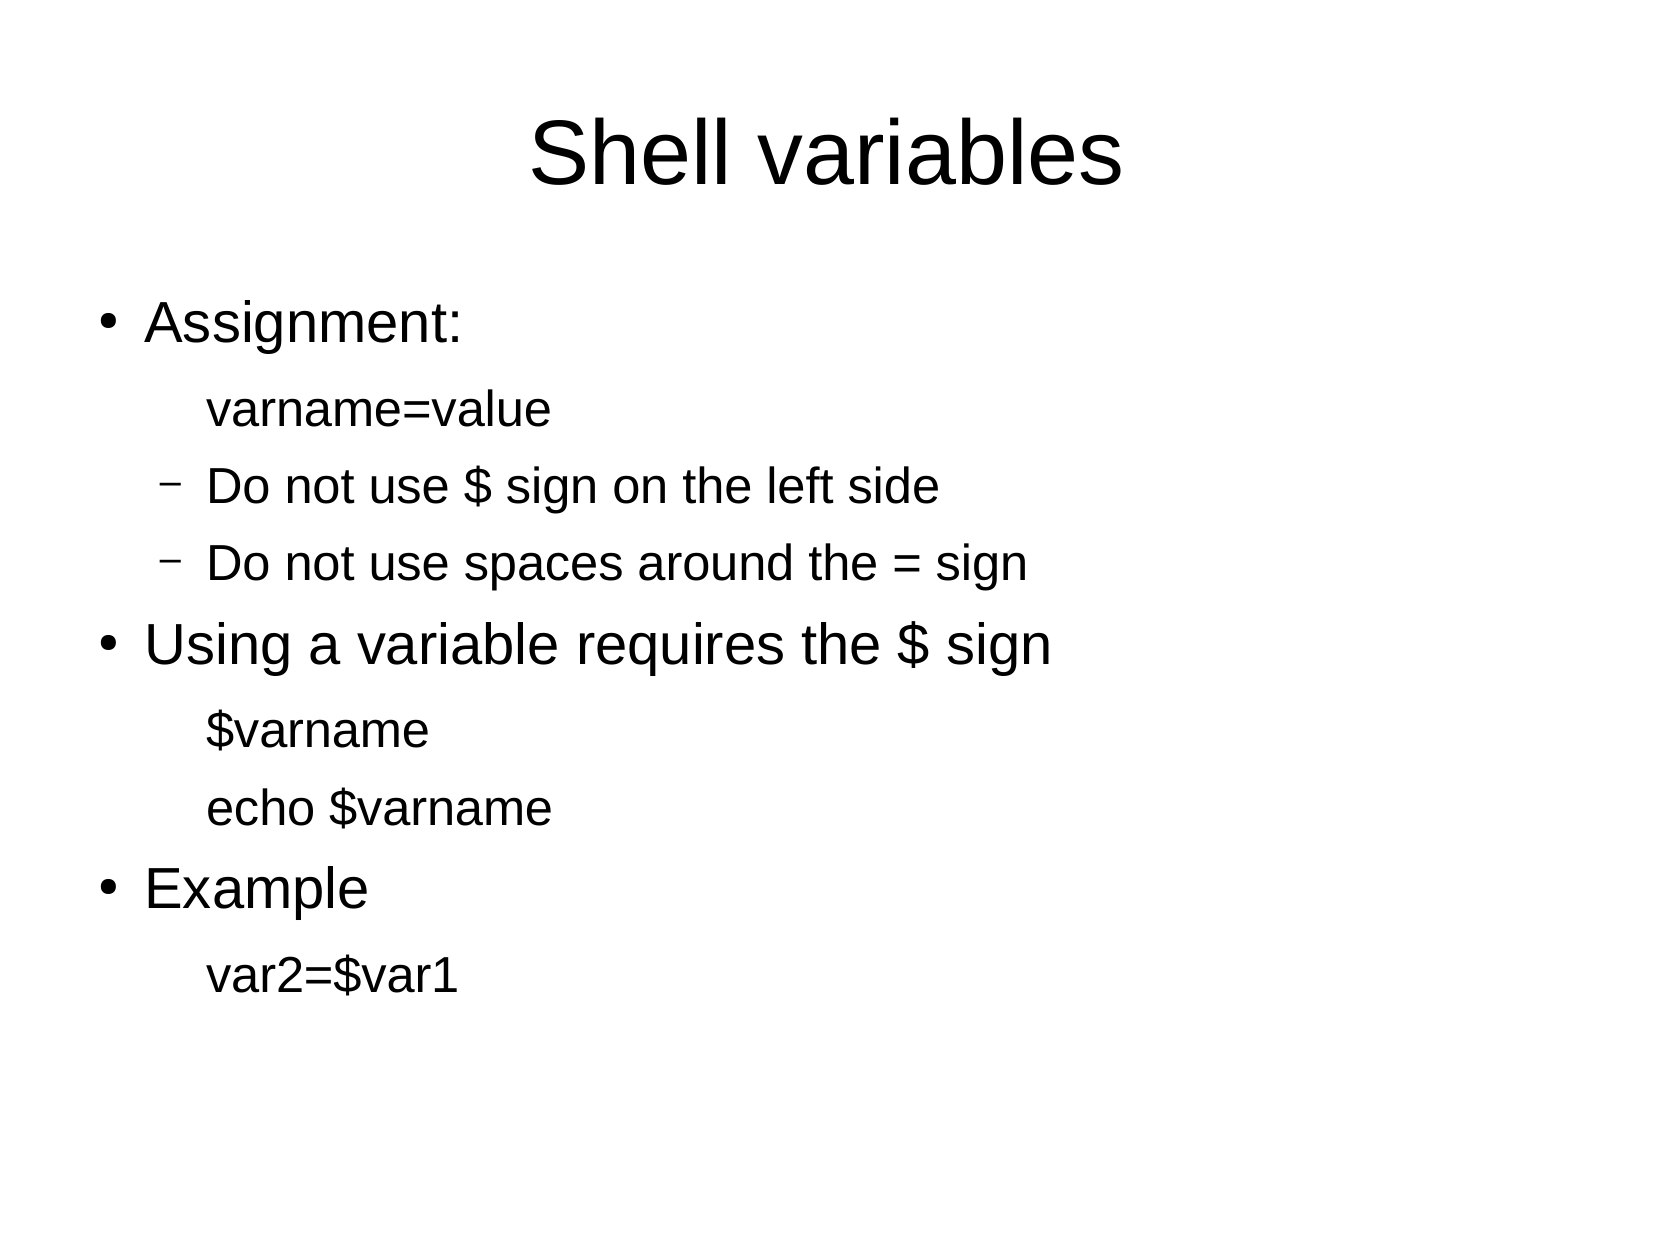

# Shell variables
Assignment:
varname=value
Do not use $ sign on the left side
Do not use spaces around the = sign
Using a variable requires the $ sign
$varname
echo $varname
Example
var2=$var1